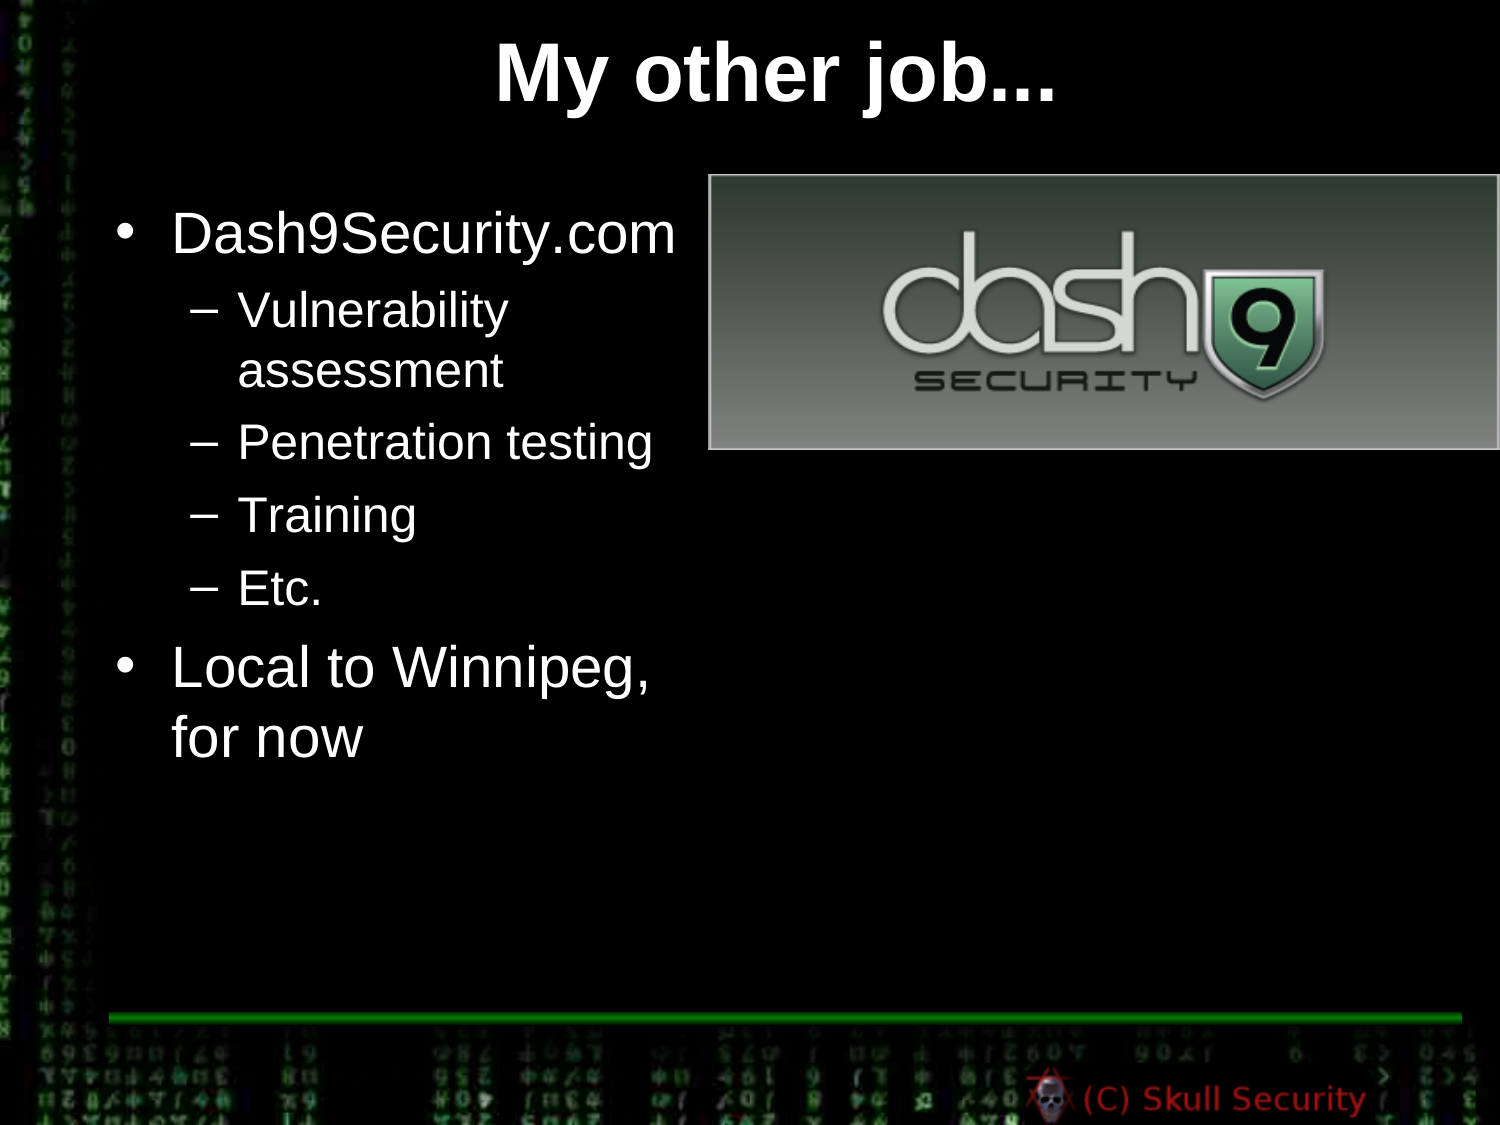

# My other job...
Dash9Security.com
Vulnerability assessment
Penetration testing
Training
Etc.
Local to Winnipeg, for now